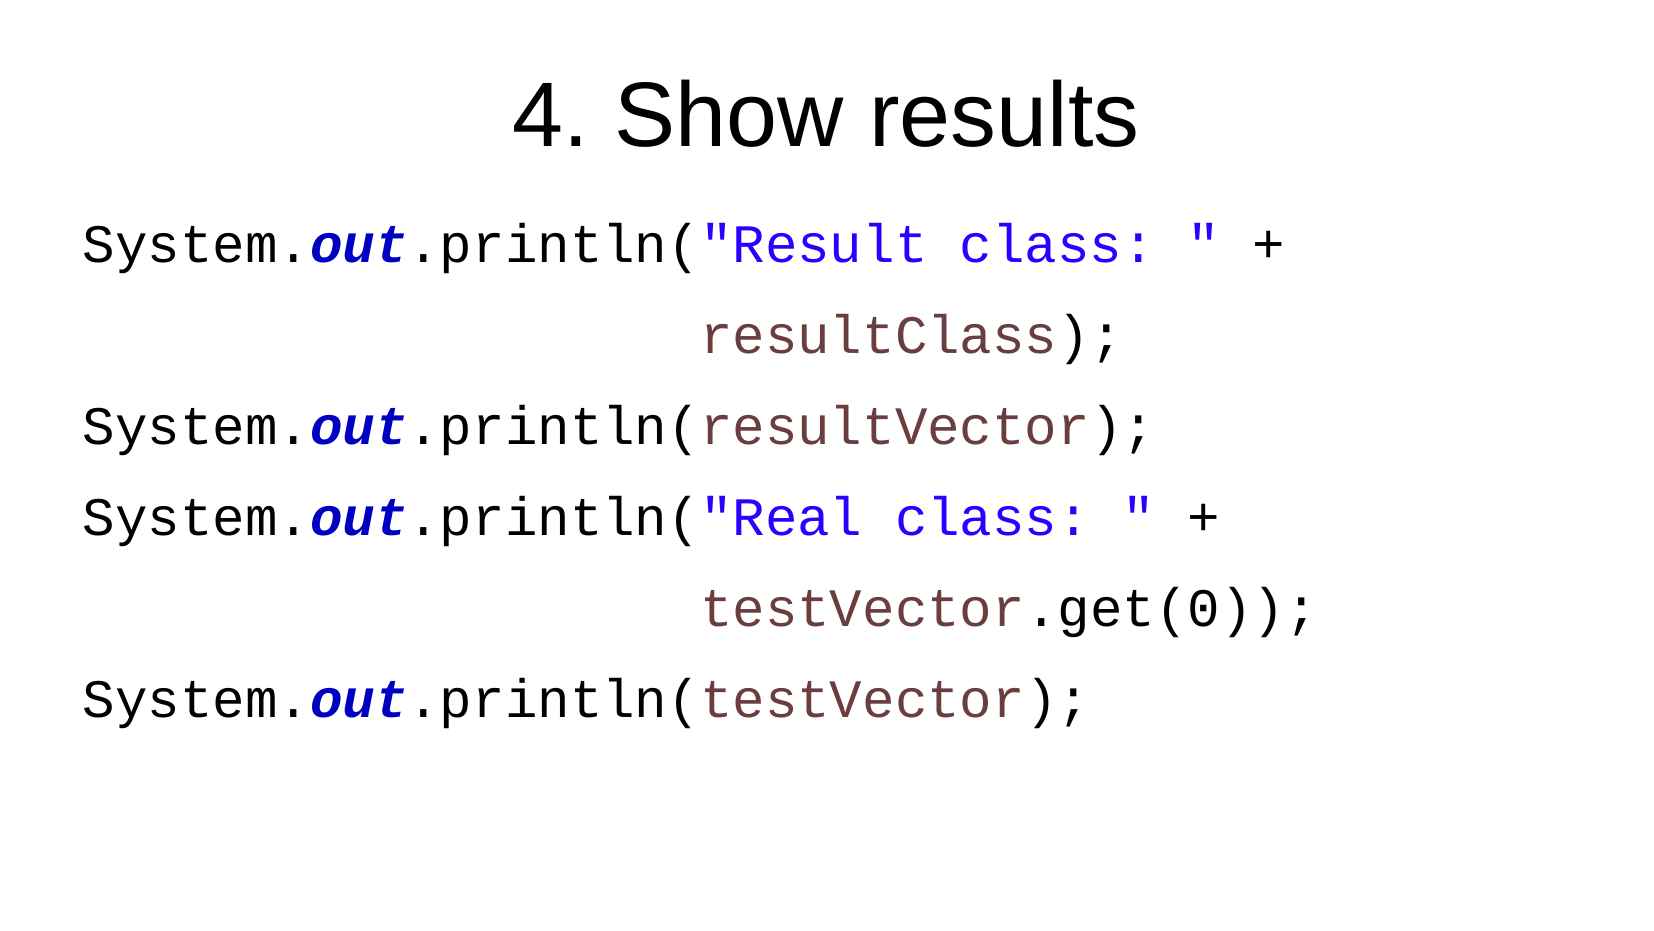

# 4. Show results
System.out.println("Result class: " +
 resultClass);
System.out.println(resultVector);
System.out.println("Real class: " +
 testVector.get(0));
System.out.println(testVector);